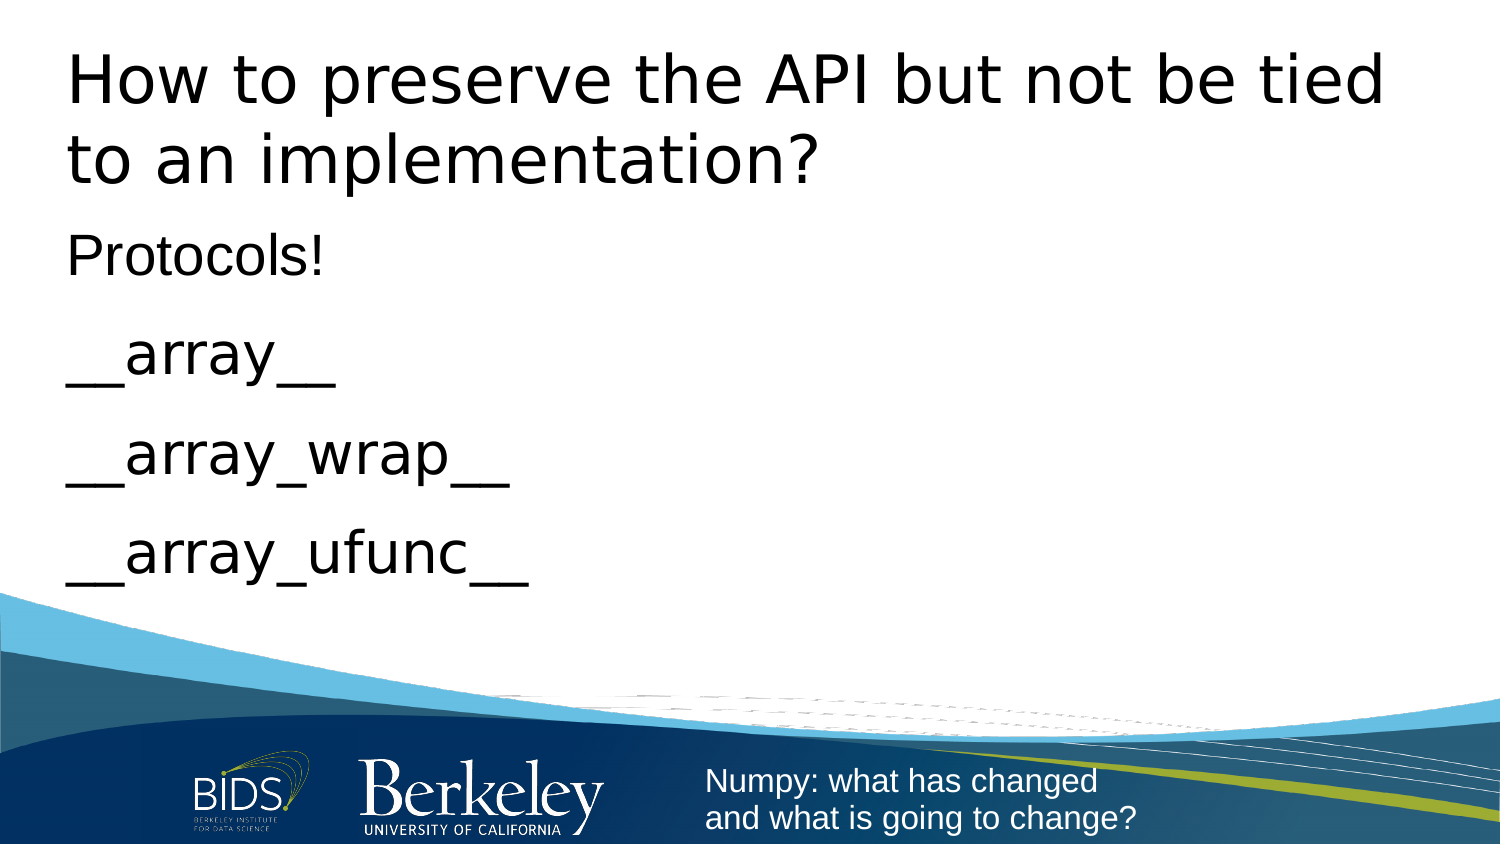

# How to preserve the API but not be tied to an implementation?
Protocols!
__array__
__array_wrap__
__array_ufunc__
Numpy: what has changed
and what is going to change?